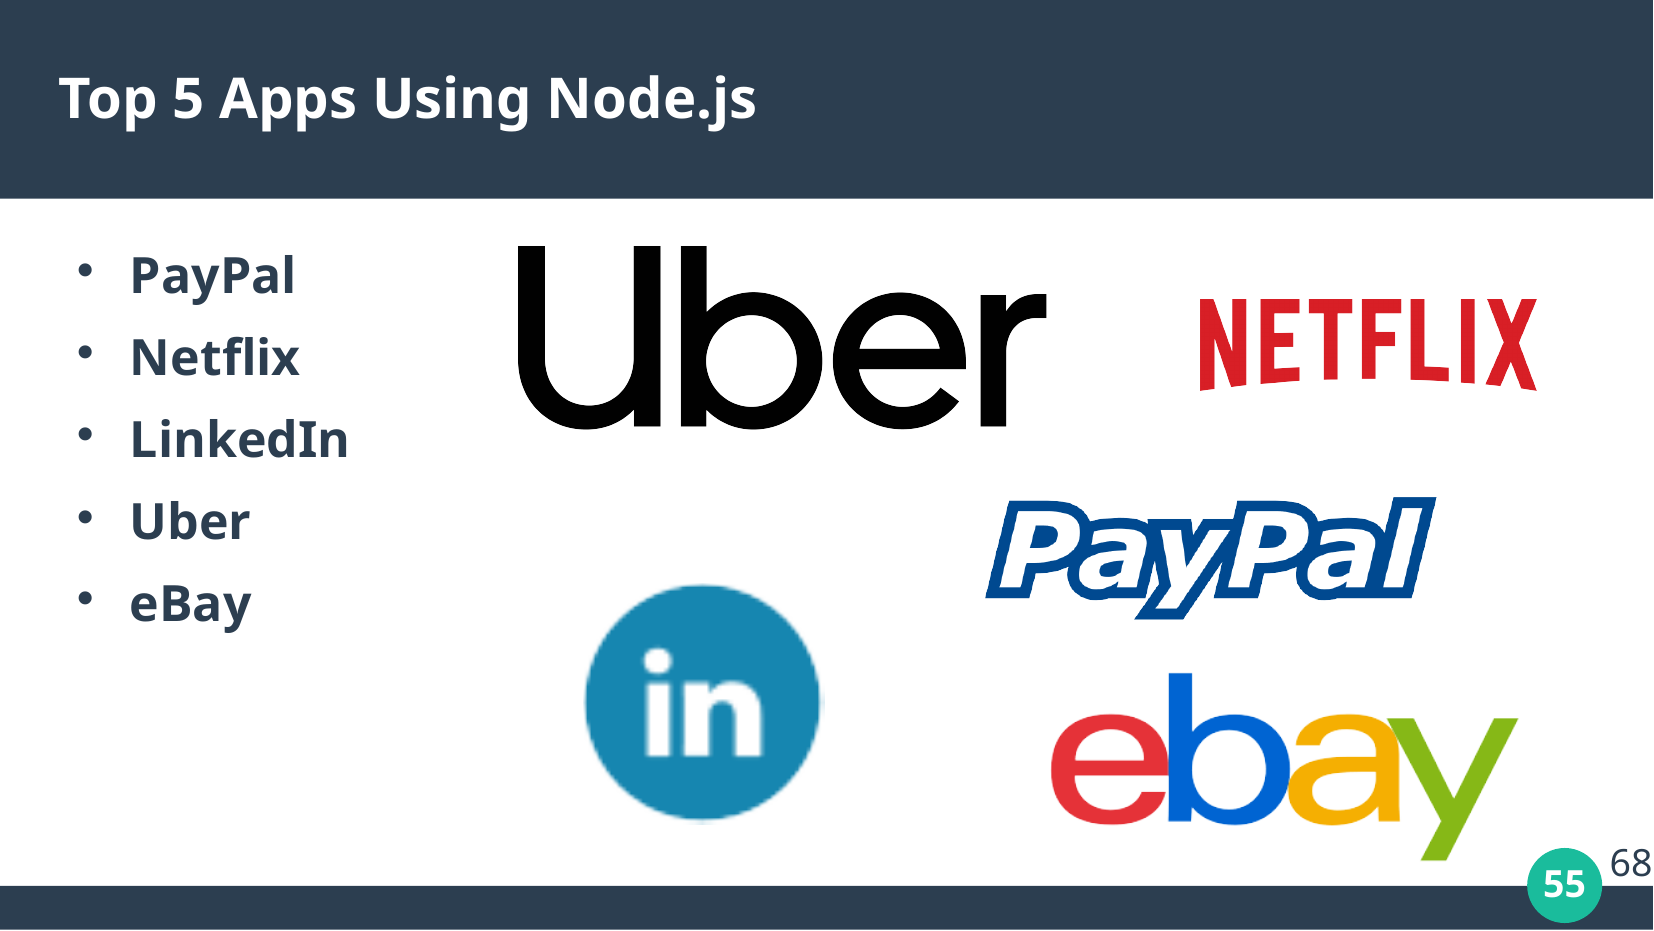

# Top 5 Apps Using Node.js
PayPal
Netflix
LinkedIn
Uber
eBay
68